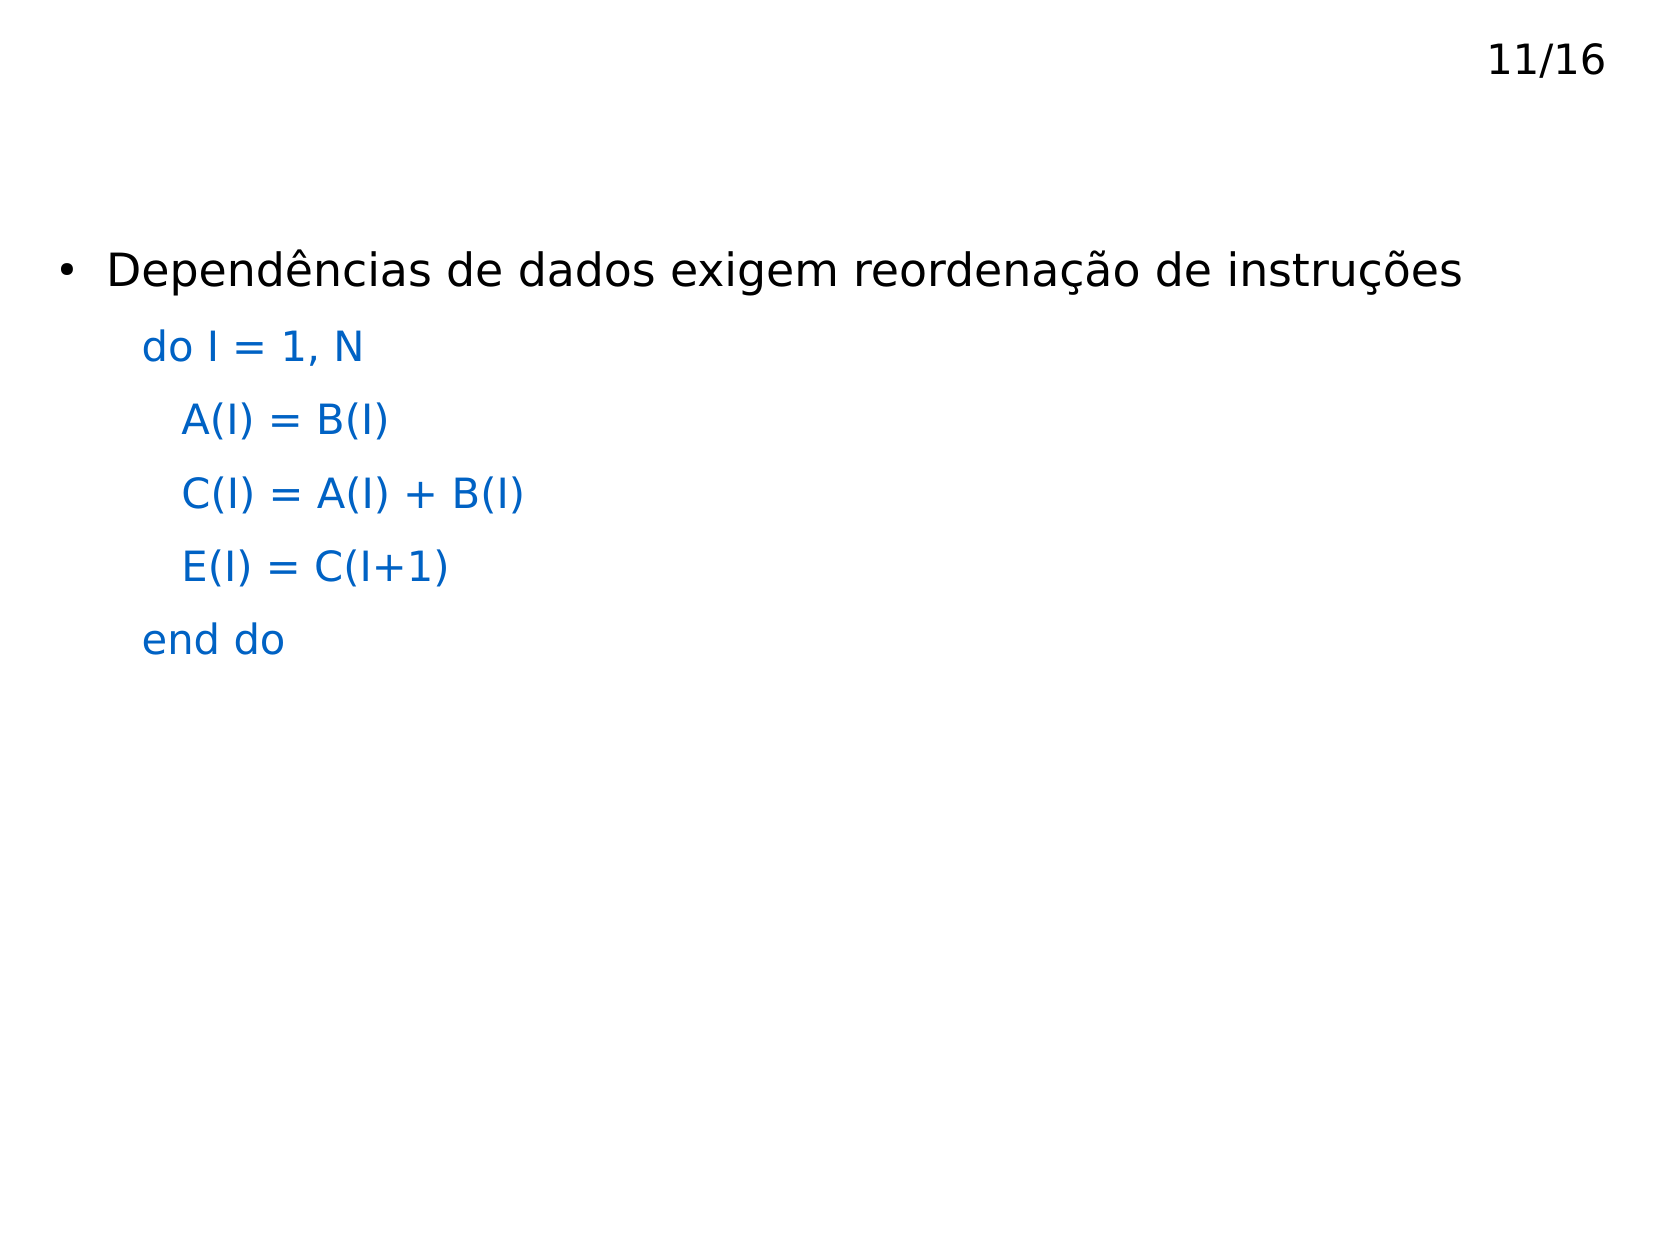

#
11
Dependências de dados exigem reordenação de instruções
do I = 1, N
 A(I) = B(I)
 C(I) = A(I) + B(I)
 E(I) = C(I+1)
end do